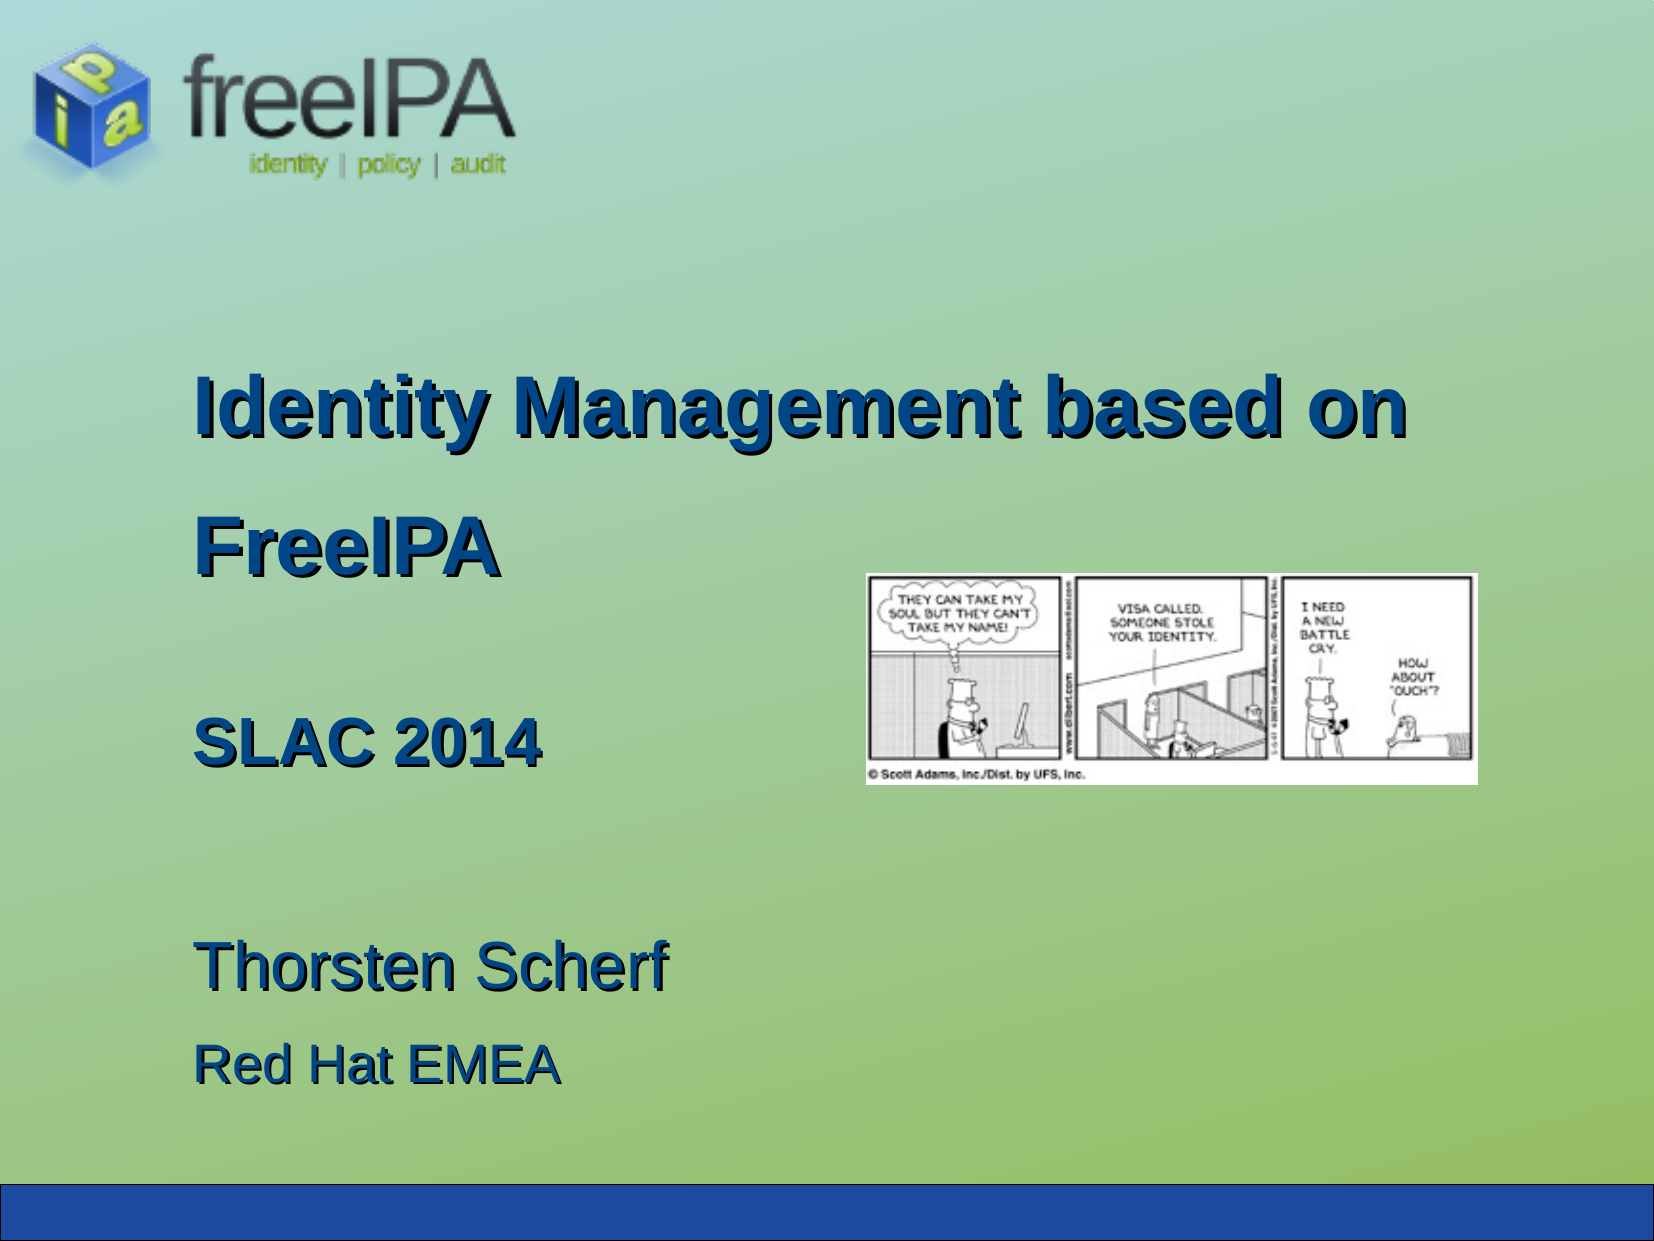

Identity Management based on FreeIPA
SLAC 2014
Thorsten Scherf
Red Hat EMEA